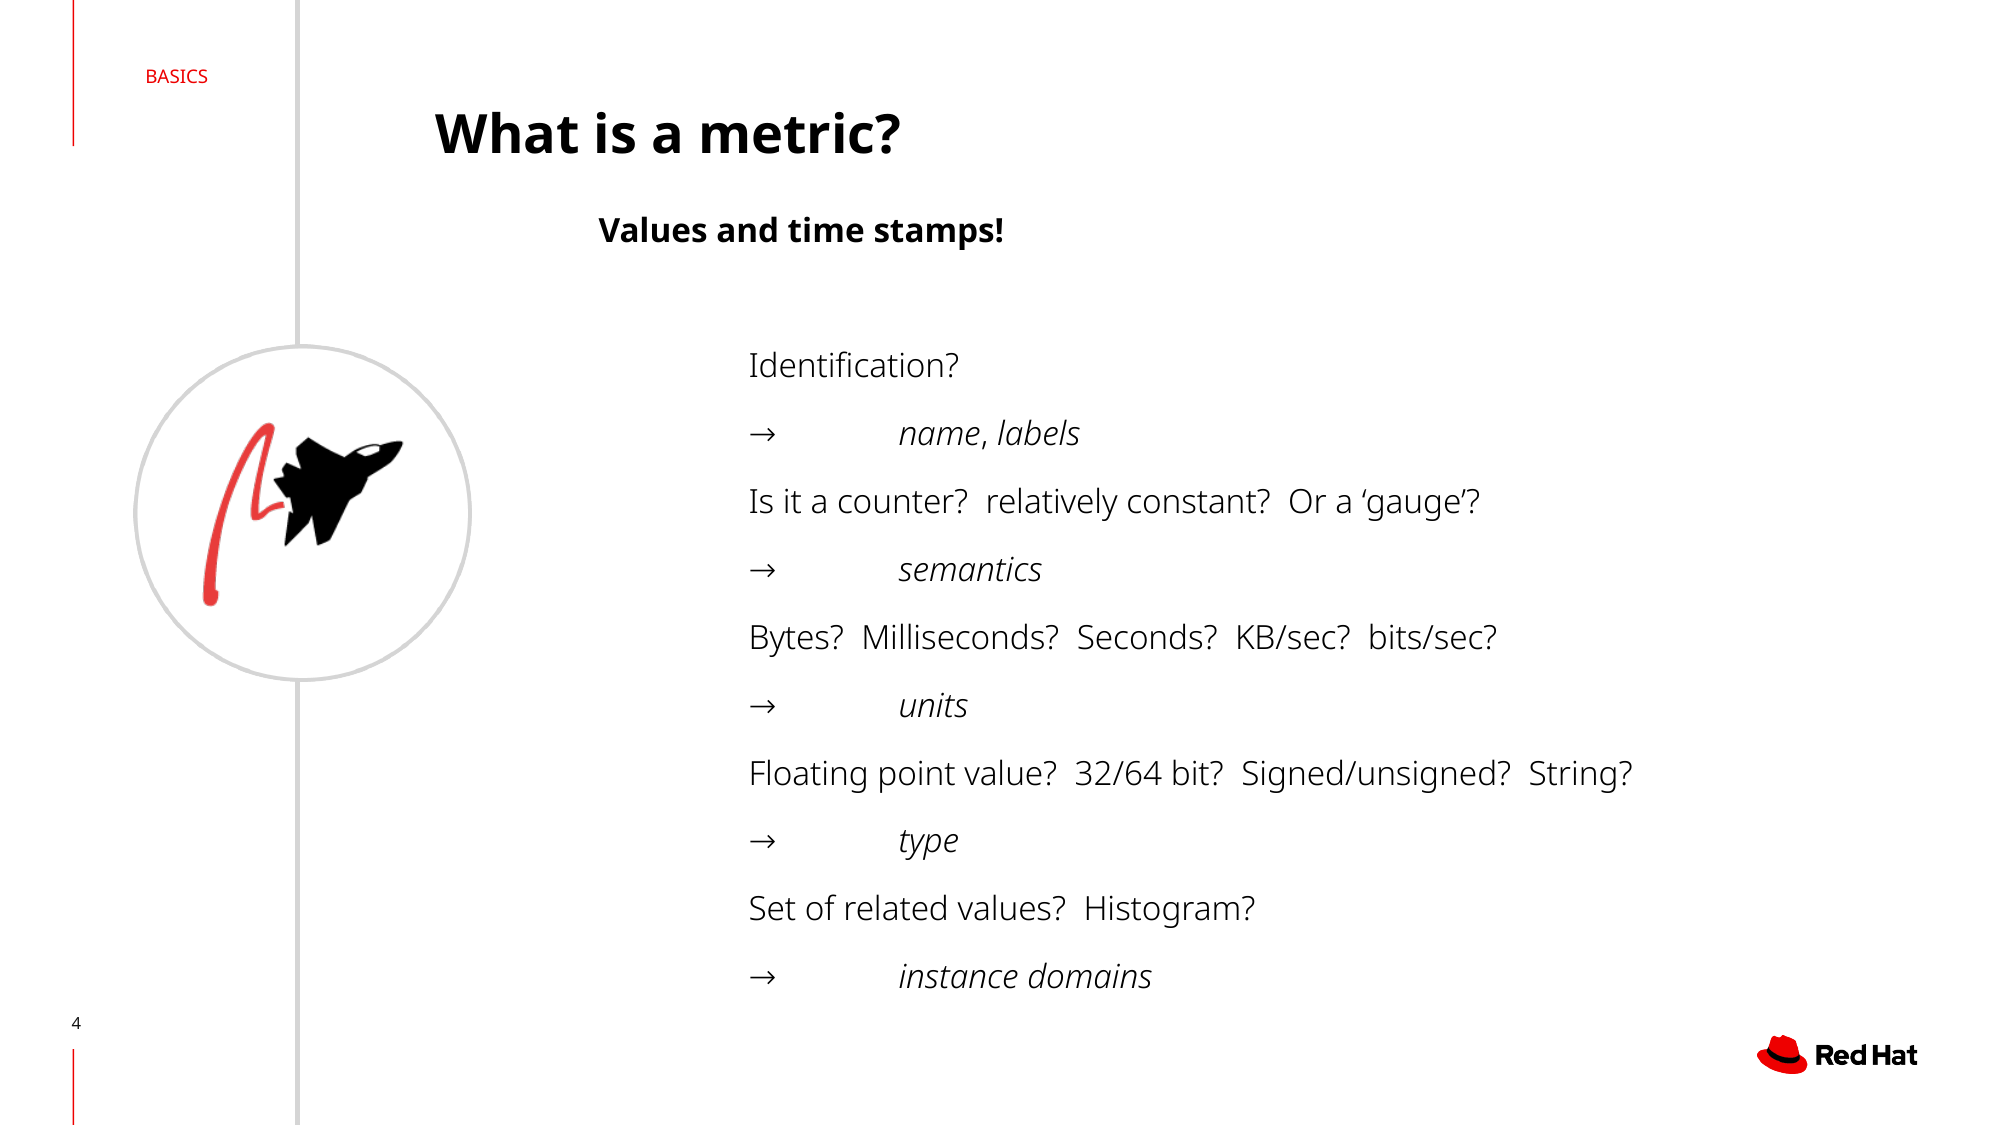

BASICS
What is a metric?
Values and time stamps!
	Identification?
	→	name, labels
	Is it a counter? relatively constant? Or a ‘gauge’?
	→	semantics
	Bytes? Milliseconds? Seconds? KB/sec? bits/sec?
	→	units
	Floating point value? 32/64 bit? Signed/unsigned? String?
	→	type
	Set of related values? Histogram?
	→ 	instance domains
4
#